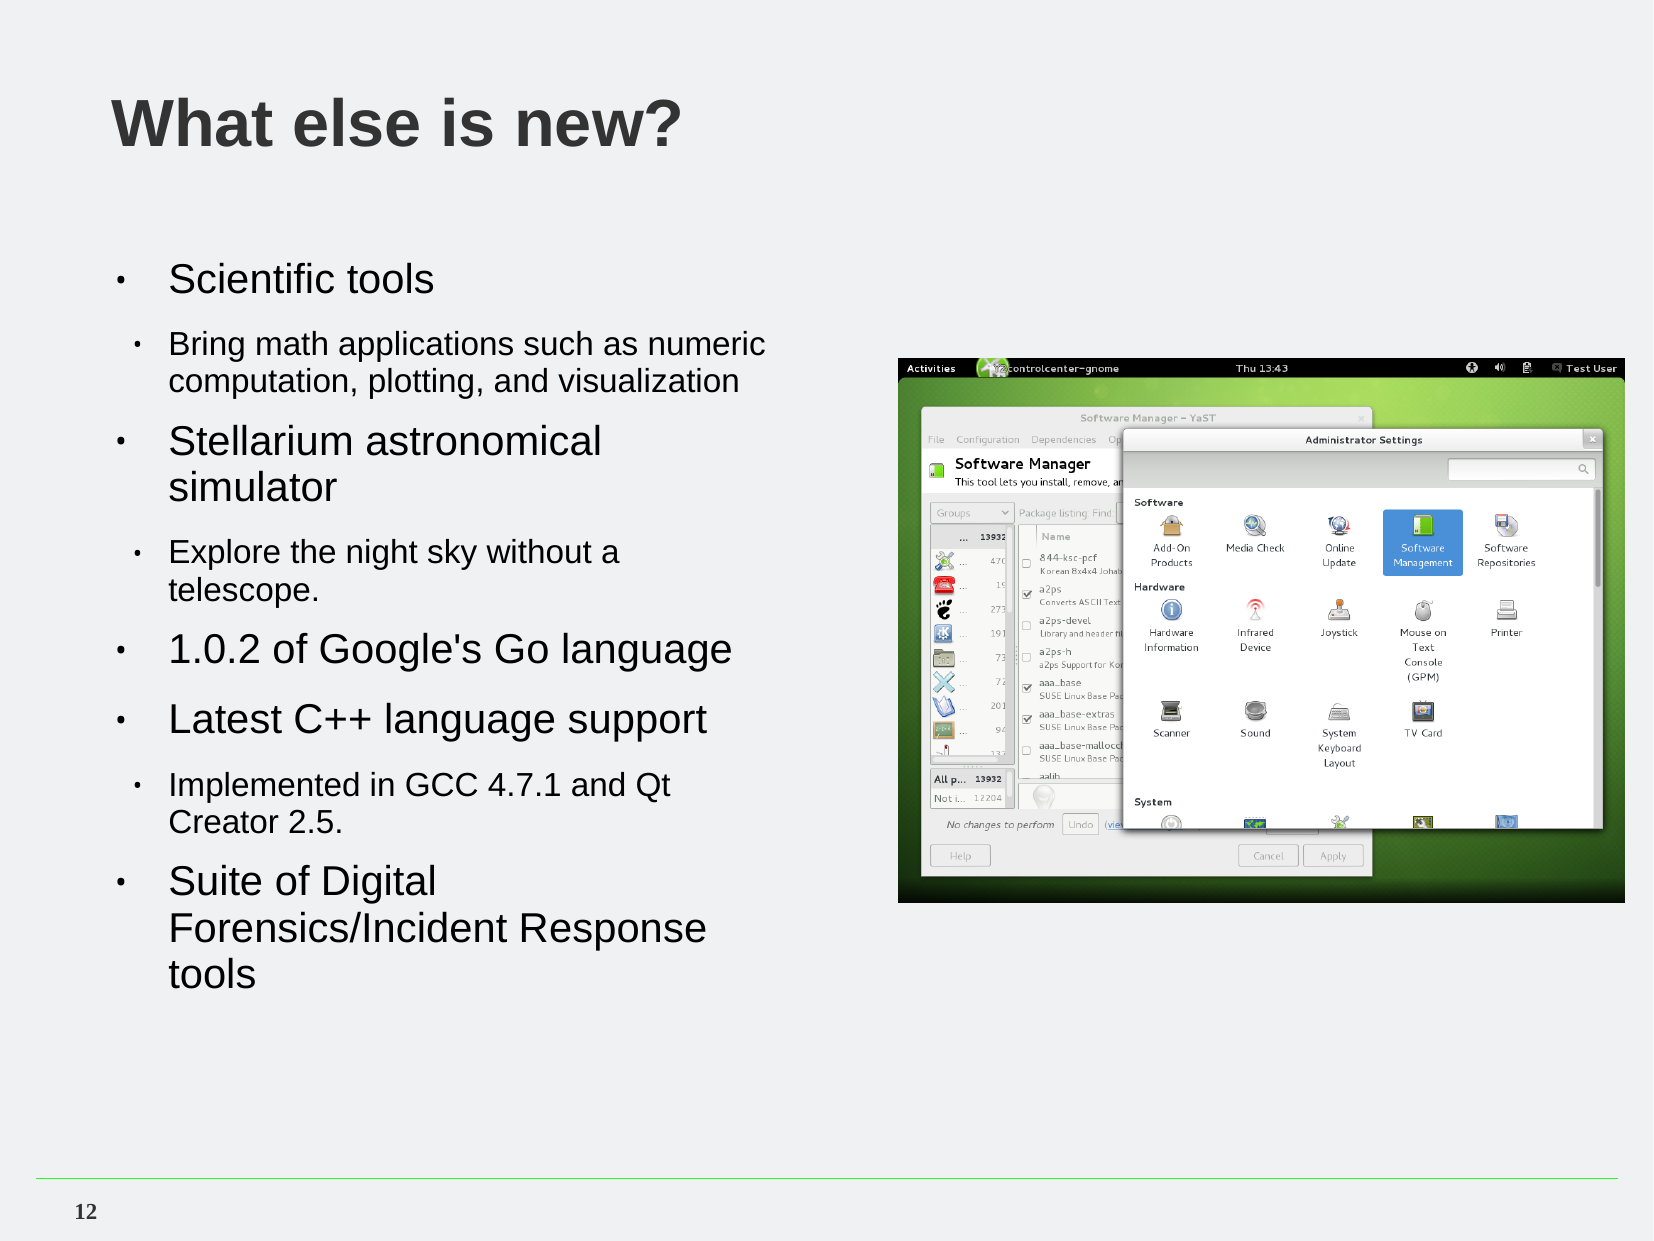

# What else is new?
Scientific tools
Bring math applications such as numeric computation, plotting, and visualization
Stellarium astronomical simulator
Explore the night sky without a telescope.
1.0.2 of Google's Go language
Latest C++ language support
Implemented in GCC 4.7.1 and Qt Creator 2.5.
Suite of Digital Forensics/Incident Response tools
12